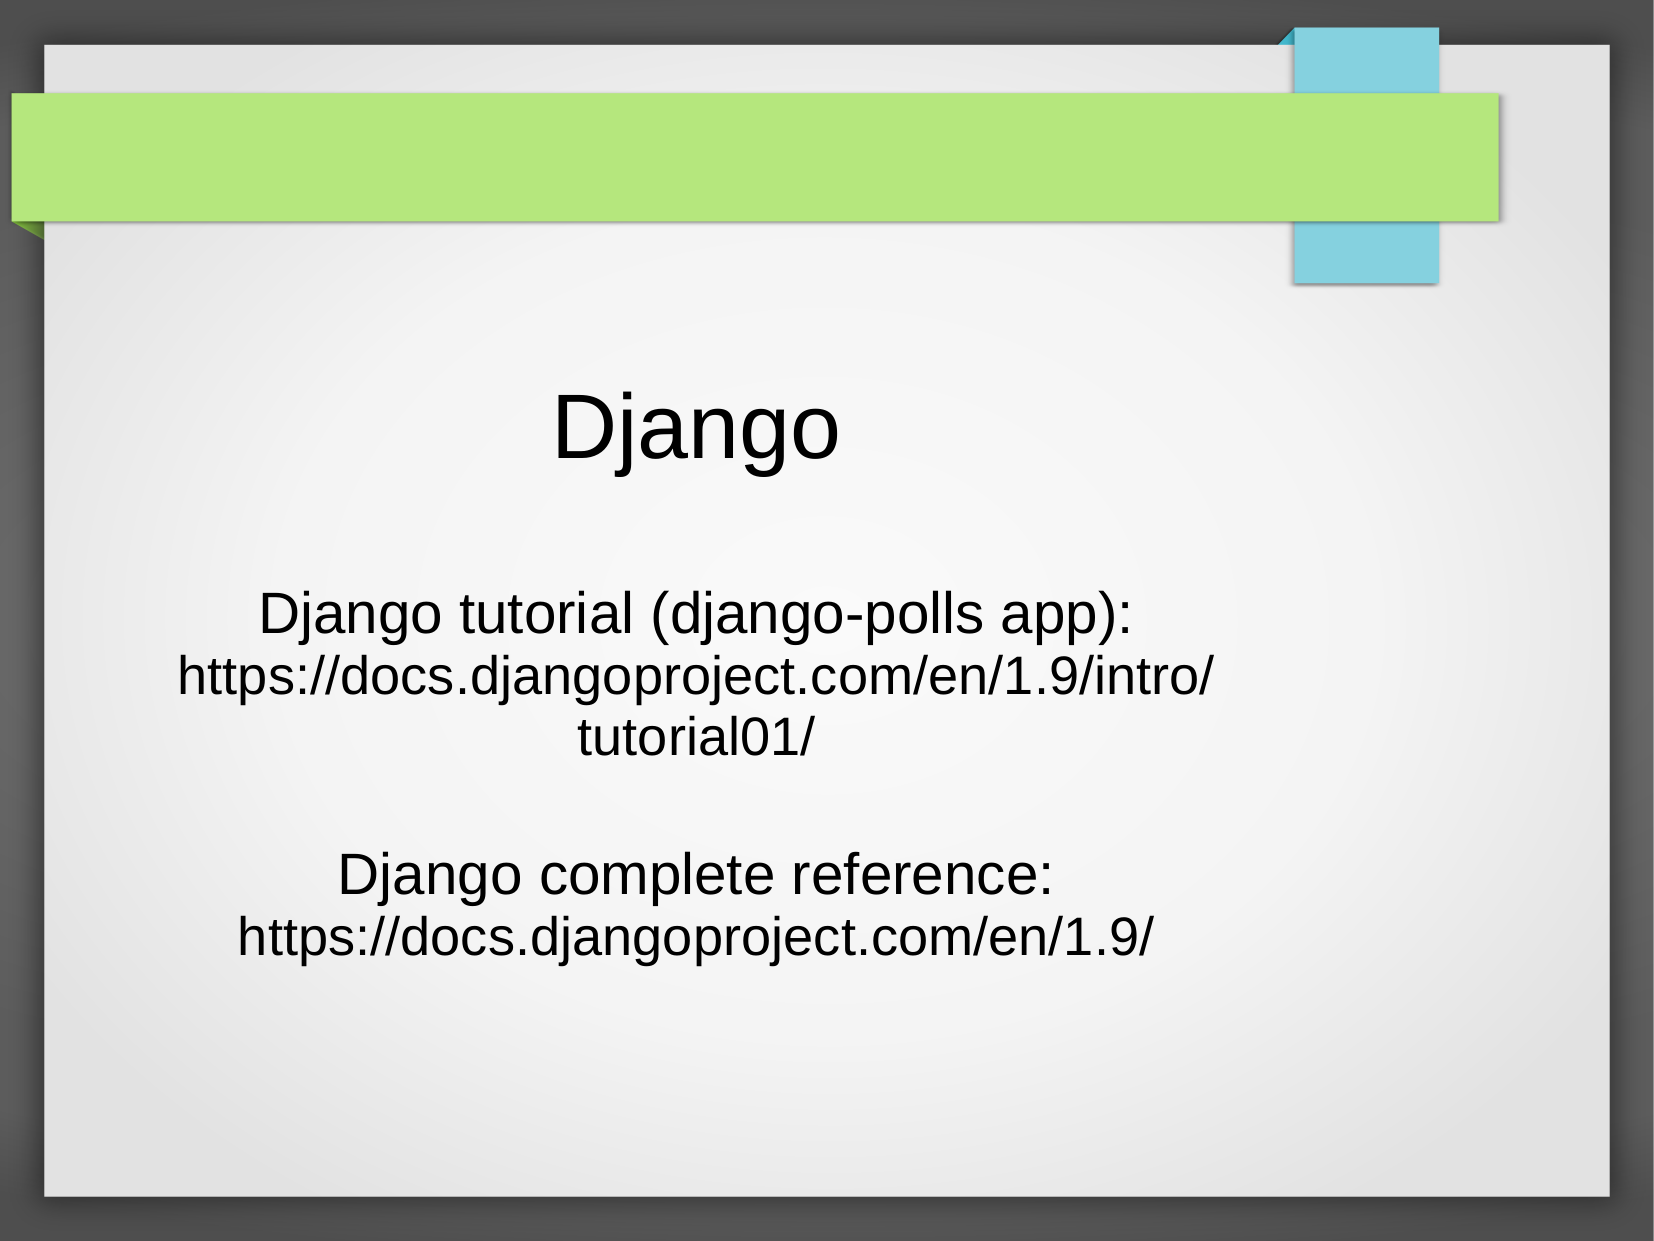

# Django
Django tutorial (django-polls app):
https://docs.djangoproject.com/en/1.9/intro/tutorial01/
Django complete reference:
https://docs.djangoproject.com/en/1.9/